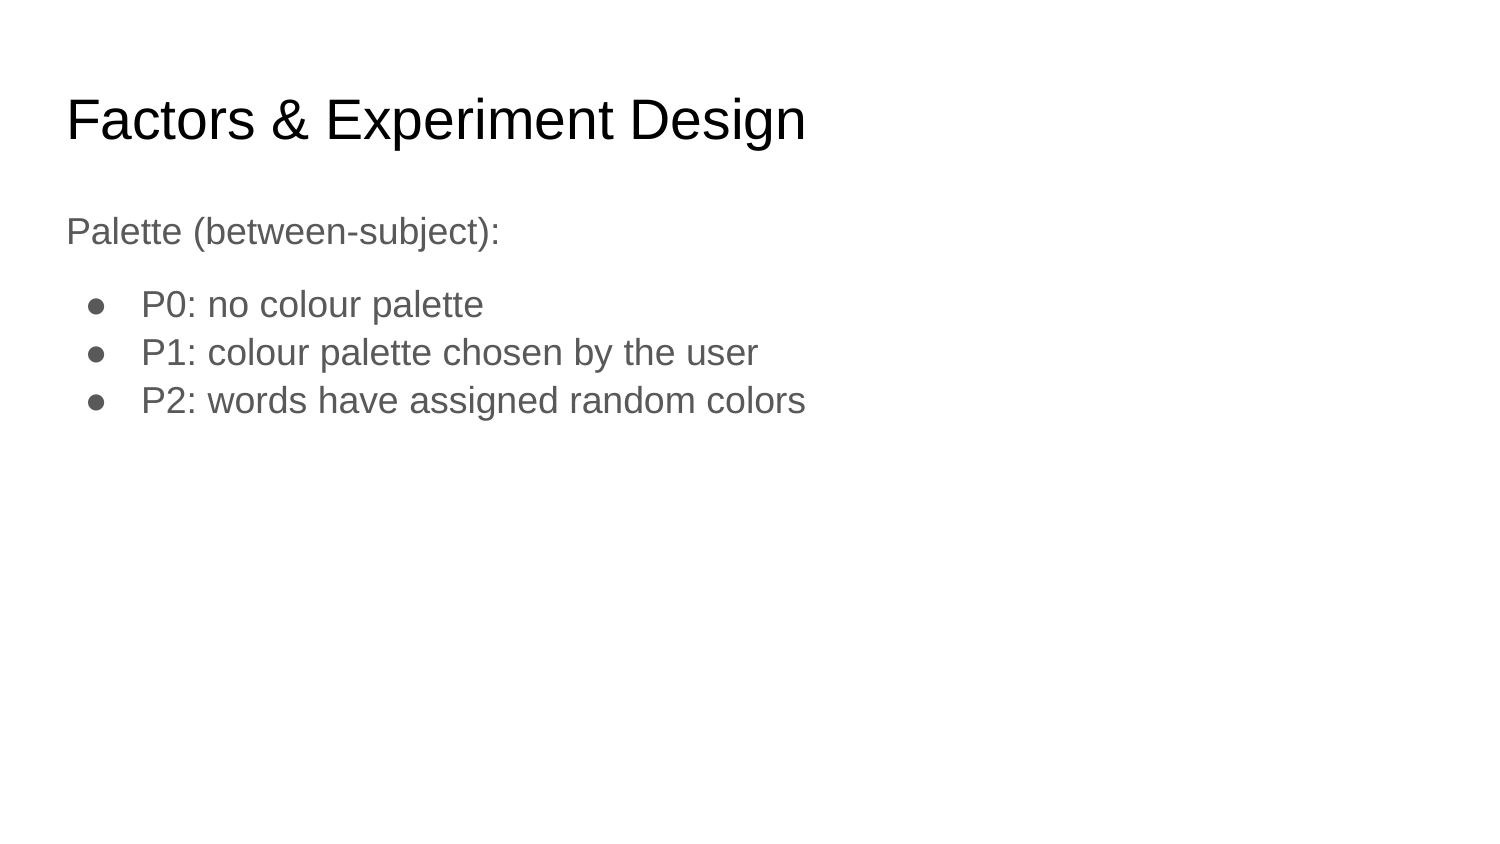

# Factors & Experiment Design
Palette (between-subject):
P0: no colour palette
P1: colour palette chosen by the user
P2: words have assigned random colors